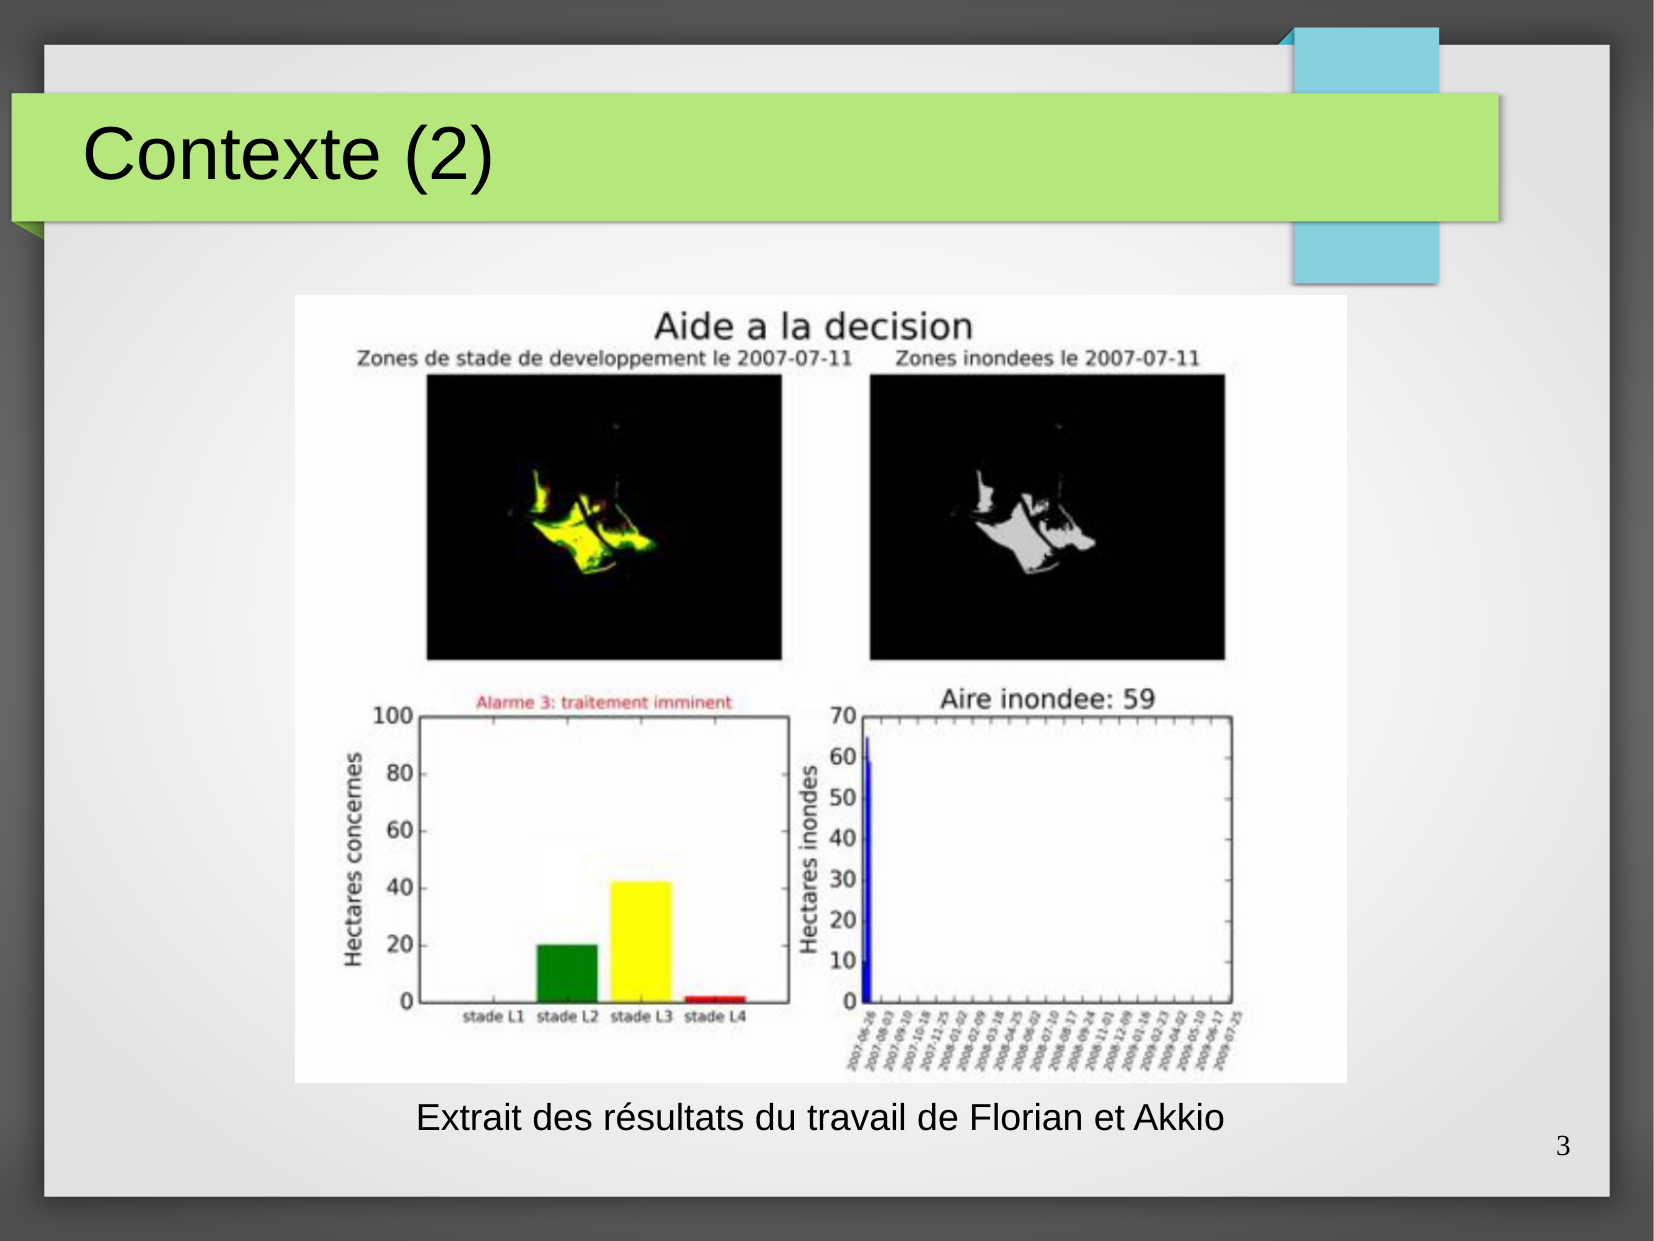

# Contexte (2)
Extrait des résultats du travail de Florian et Akkio
3